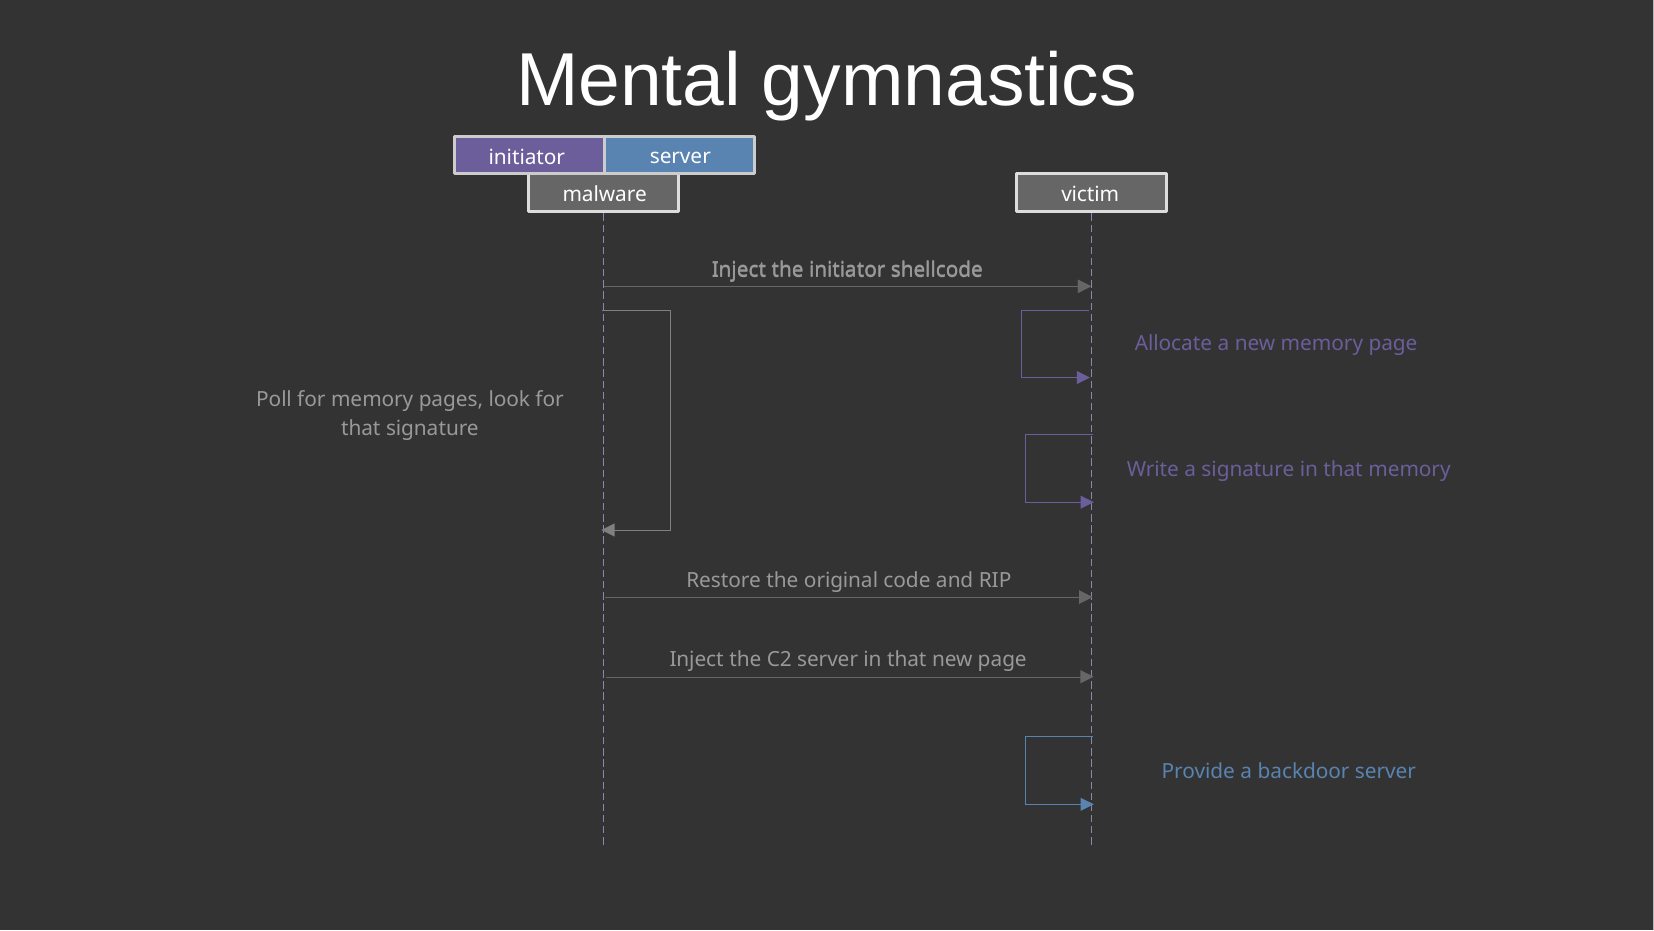

# Mental gymnastics
server
initiator
malware
victim
Inject the initiator shellcode
Inject the initiator shellcode
Allocate a new memory page
Poll for memory pages, look for that signature
Write a signature in that memory
Restore the original code and RIP
Inject the C2 server in that new page
Provide a backdoor server